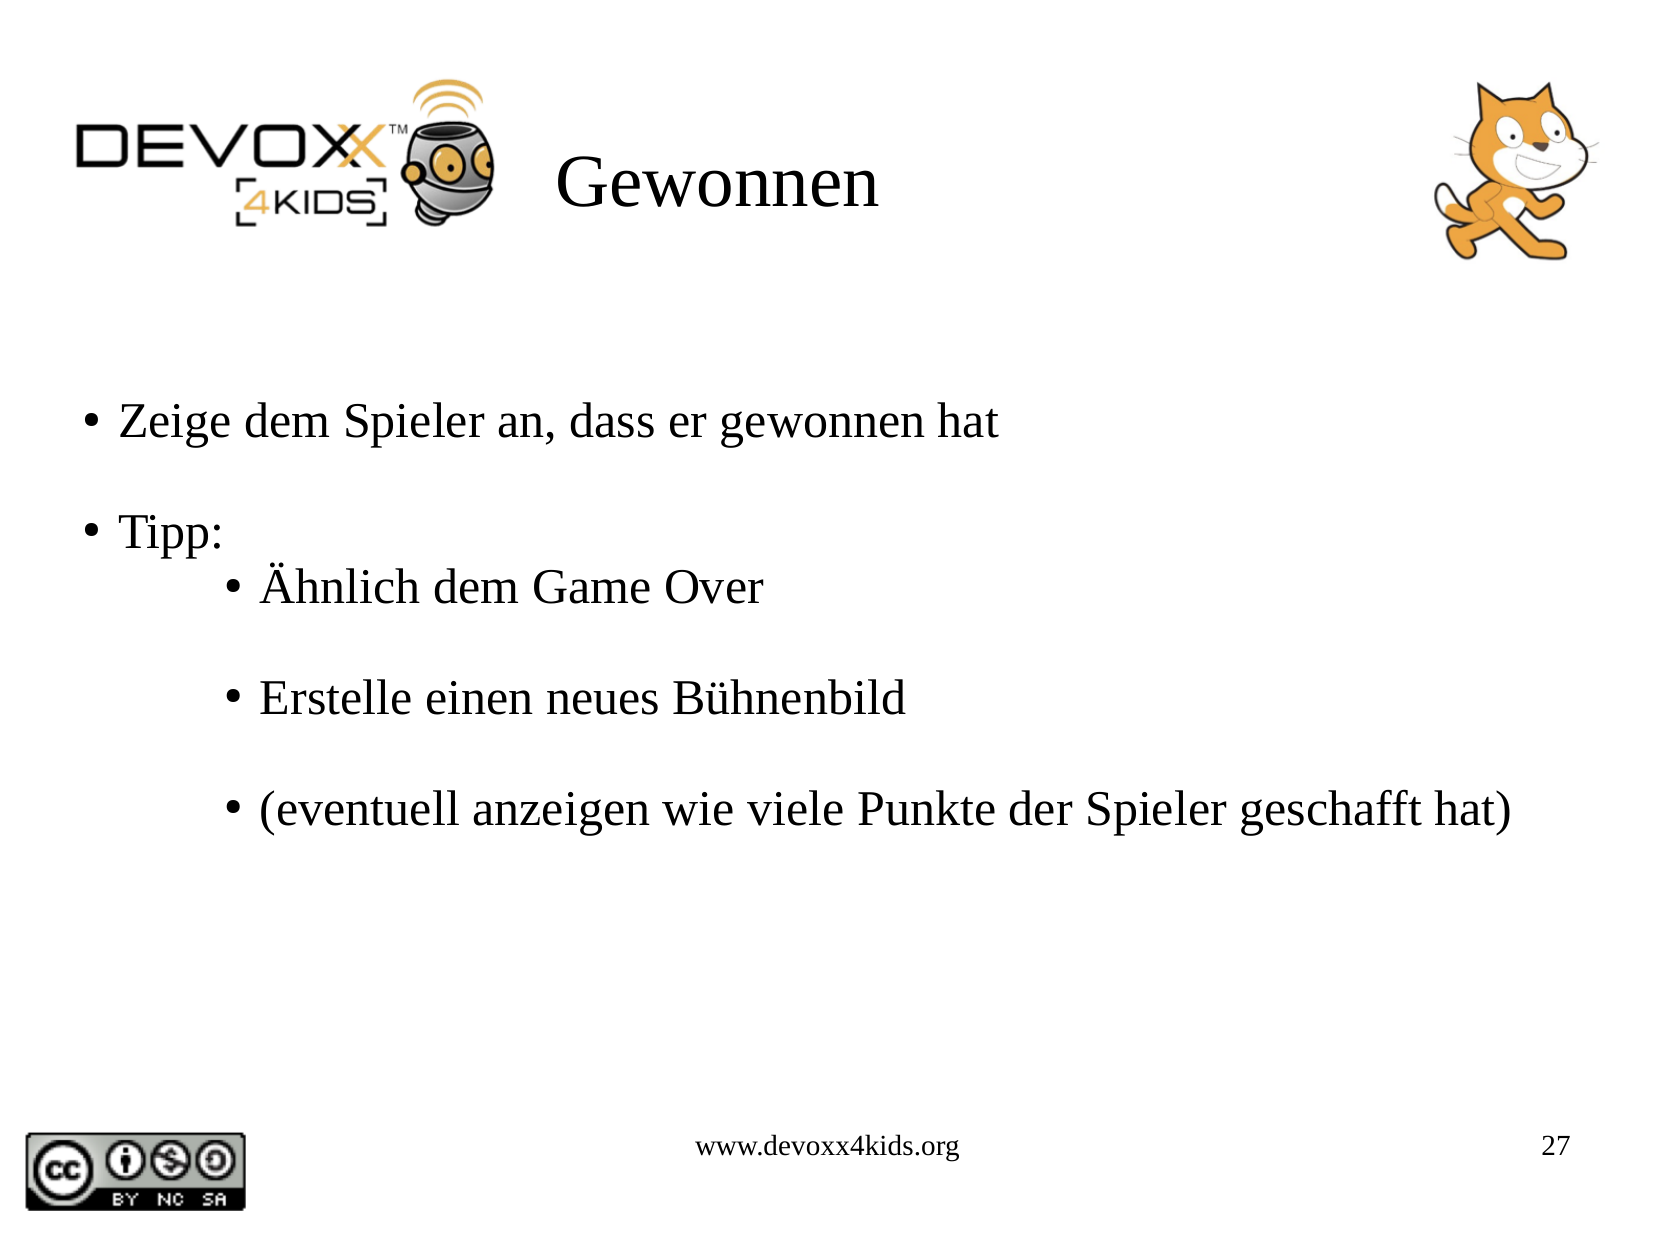

# Gewonnen
Zeige dem Spieler an, dass er gewonnen hat
Tipp:
Ähnlich dem Game Over
Erstelle einen neues Bühnenbild
(eventuell anzeigen wie viele Punkte der Spieler geschafft hat)
www.devoxx4kids.org
27